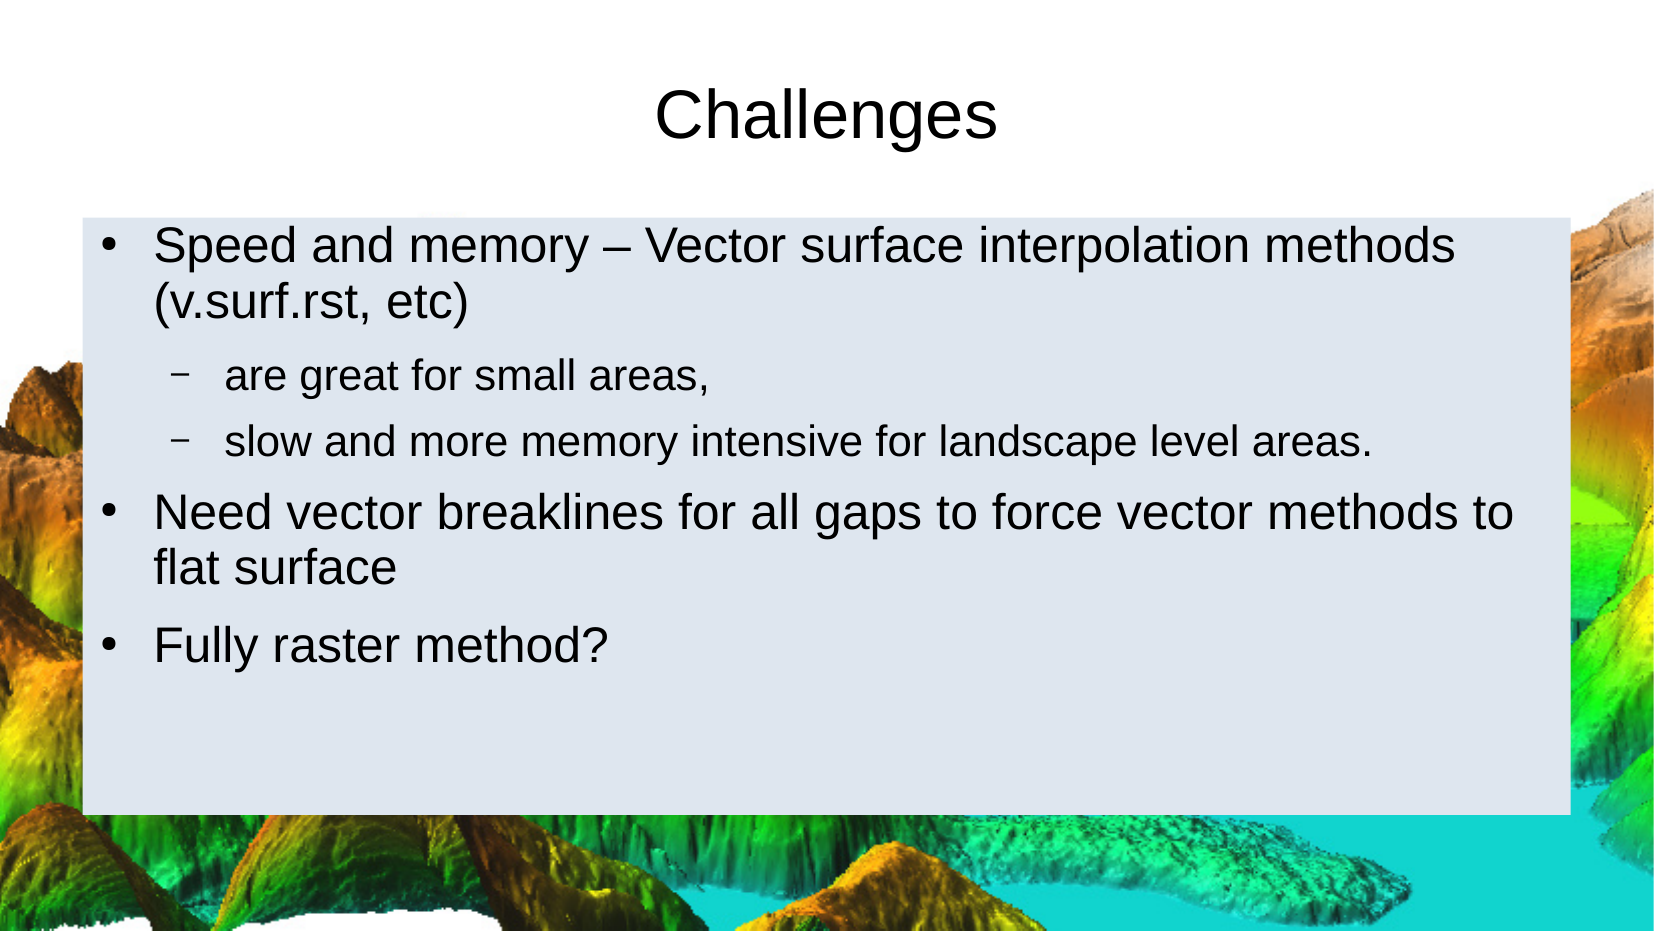

# Challenges
Speed and memory – Vector surface interpolation methods (v.surf.rst, etc)
are great for small areas,
slow and more memory intensive for landscape level areas.
Need vector breaklines for all gaps to force vector methods to flat surface
Fully raster method?